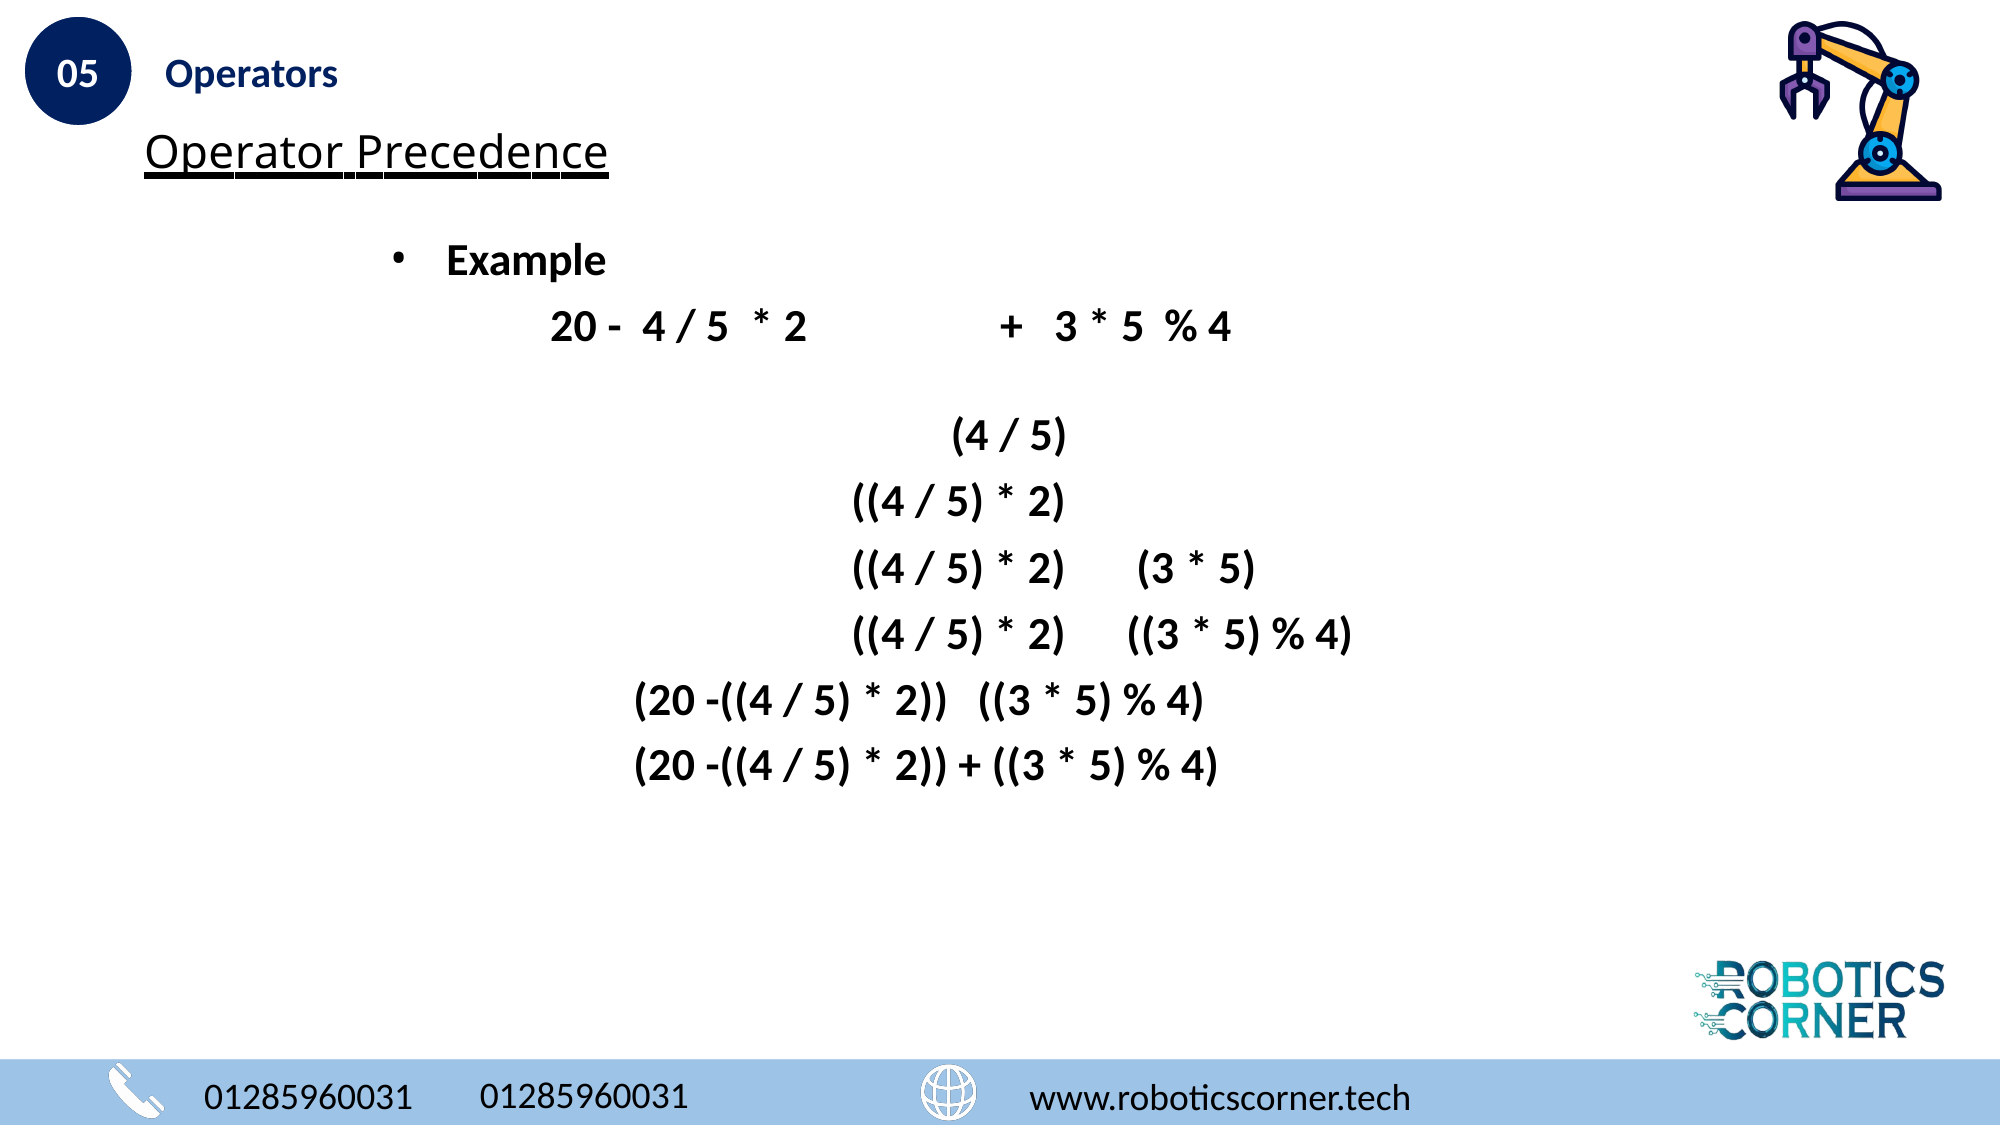

05
Operators
# Operator Precedence
Example
20 - 4 / 5 * 2	+	3 * 5 % 4
(4 / 5)
((4 / 5) * 2)
((4 / 5) * 2)
((4 / 5) * 2)
(3 * 5)
((3 * 5) % 4)
(20 -((4 / 5) * 2))	((3 * 5) % 4)
(20 -((4 / 5) * 2)) + ((3 * 5) % 4)
01285960031
01285960031
www.roboticscorner.tech